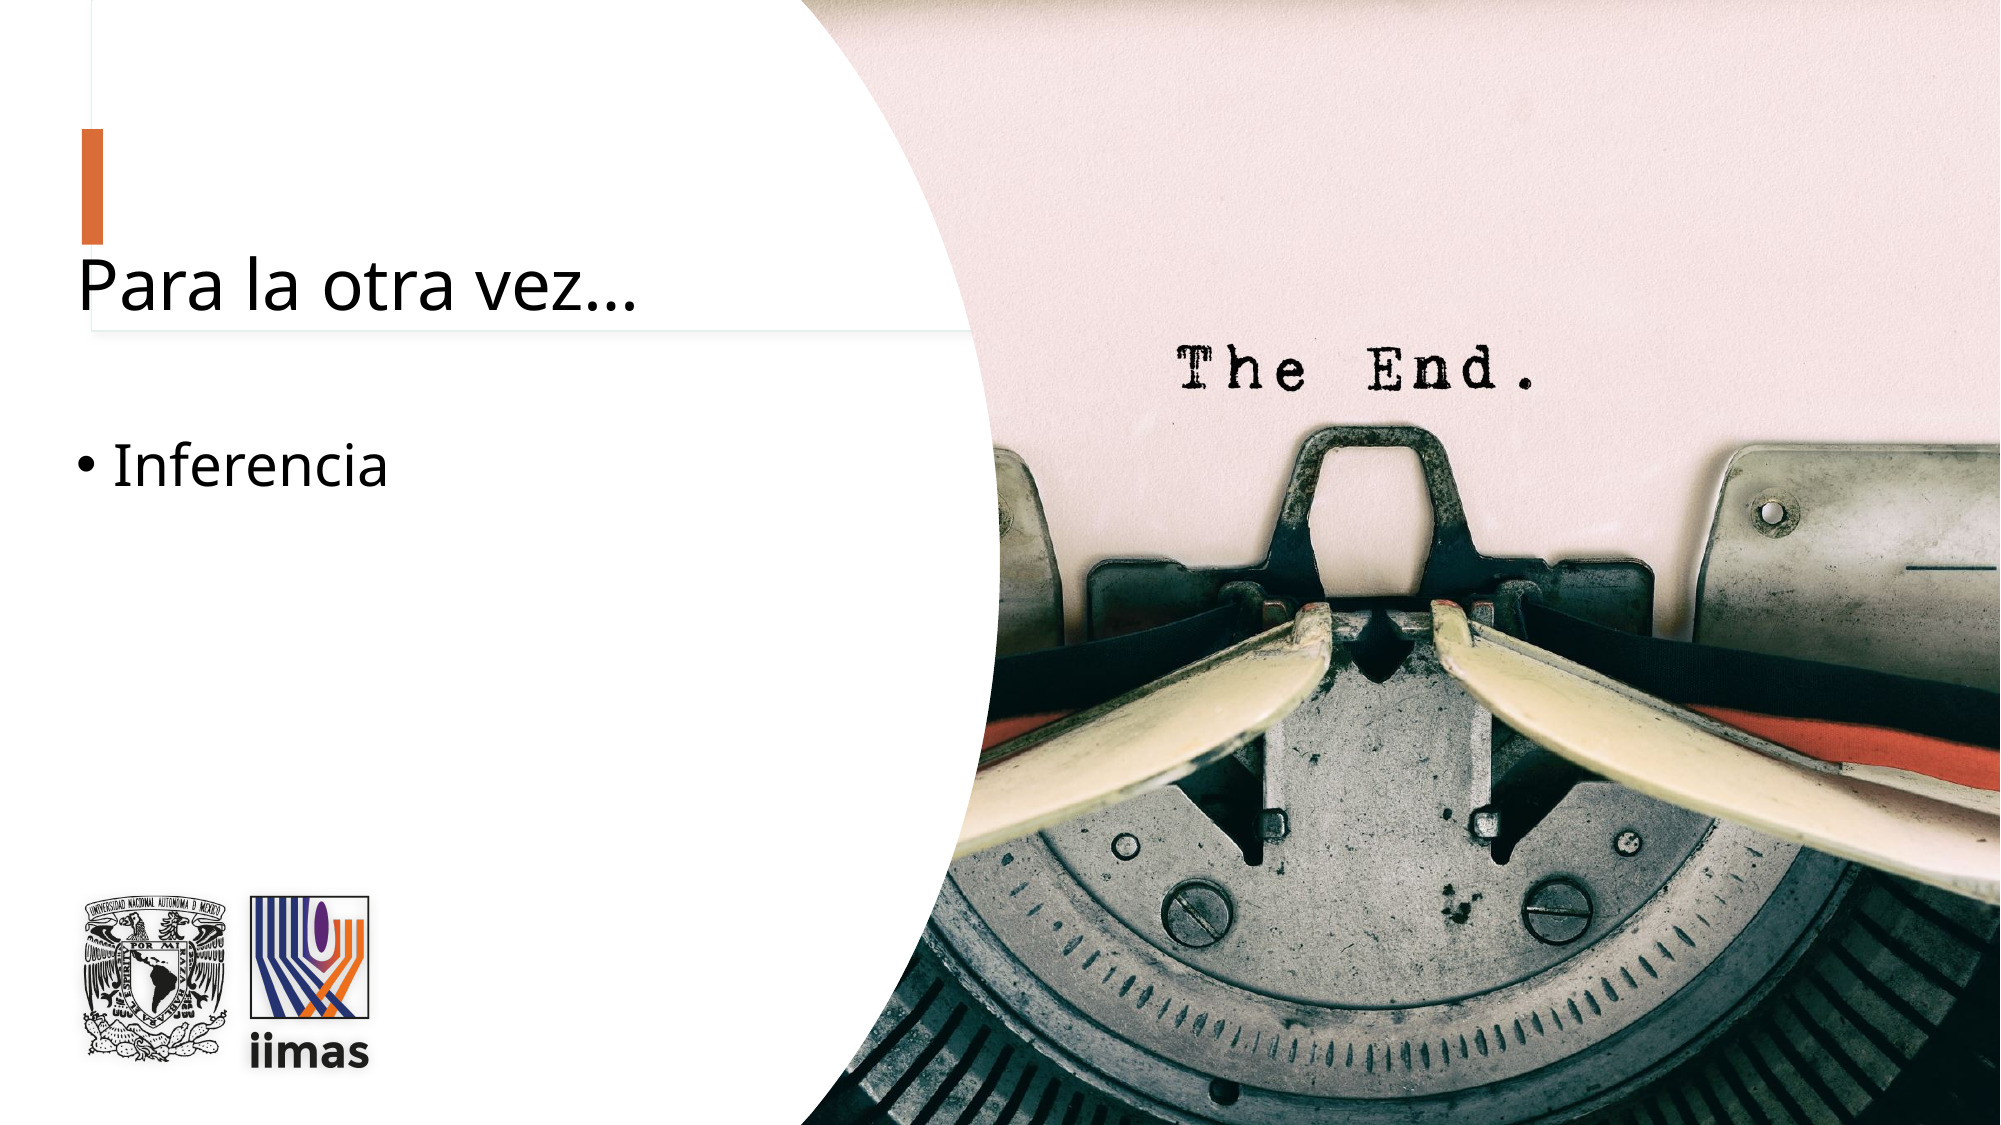

# Para la otra vez…
Inferencia
25